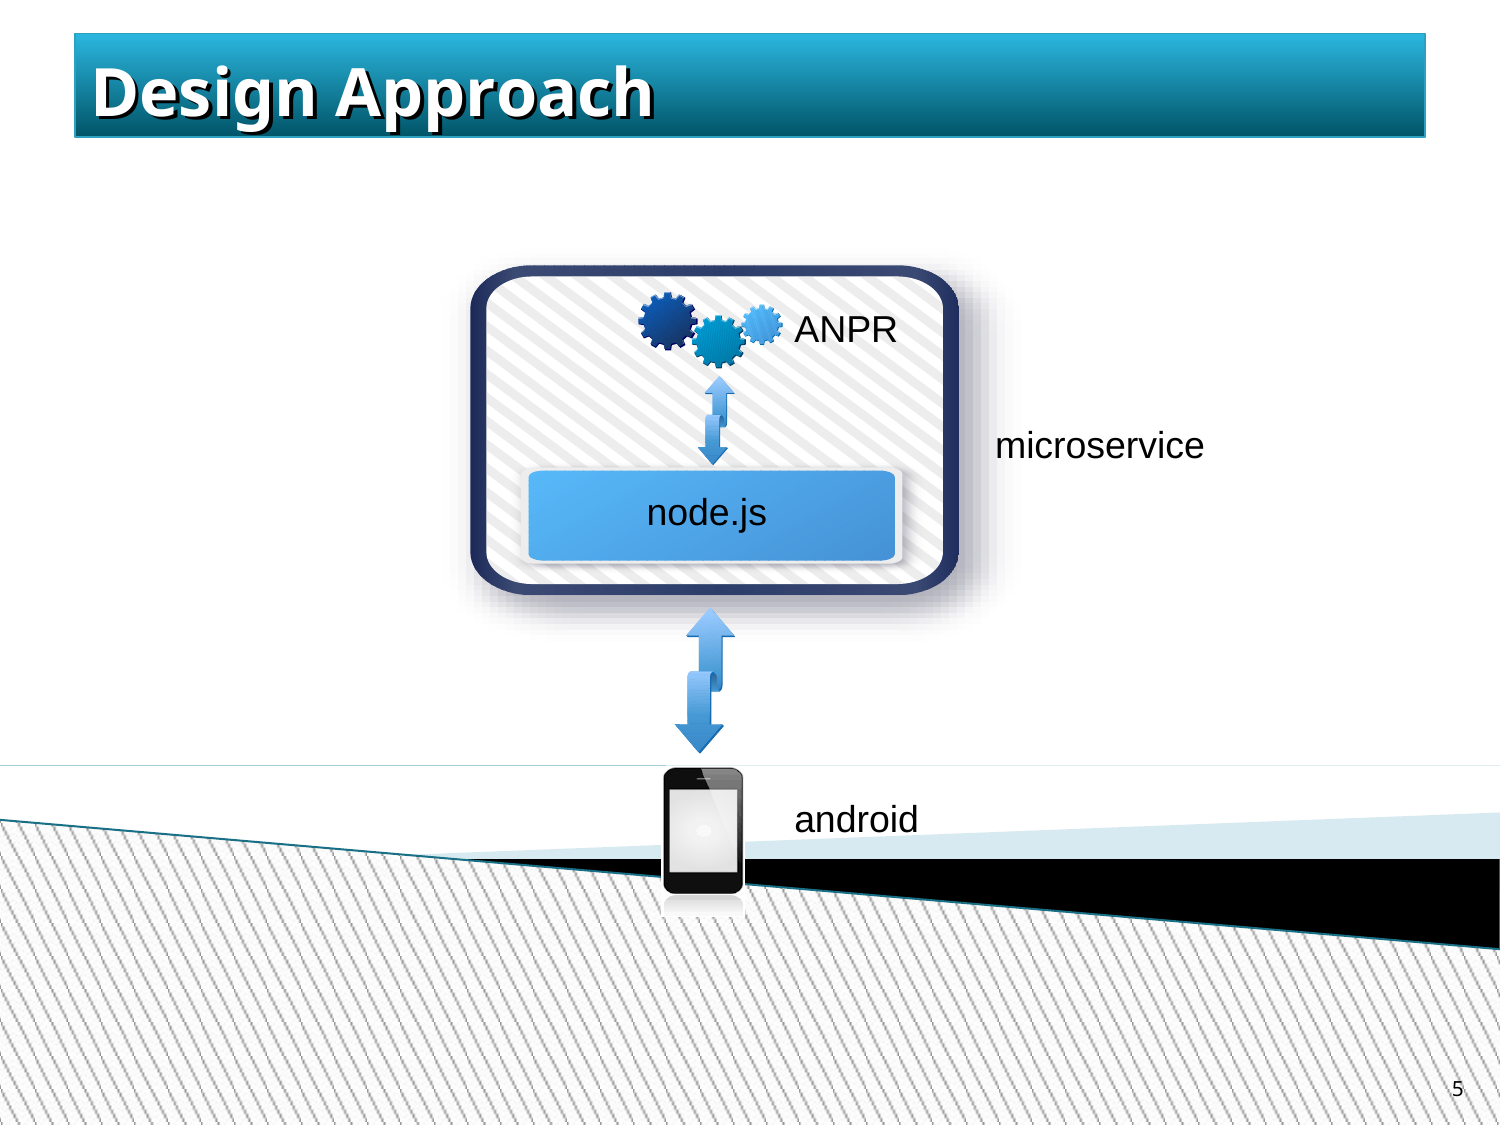

# Design Approach
ANPR
microservice
node.js
android